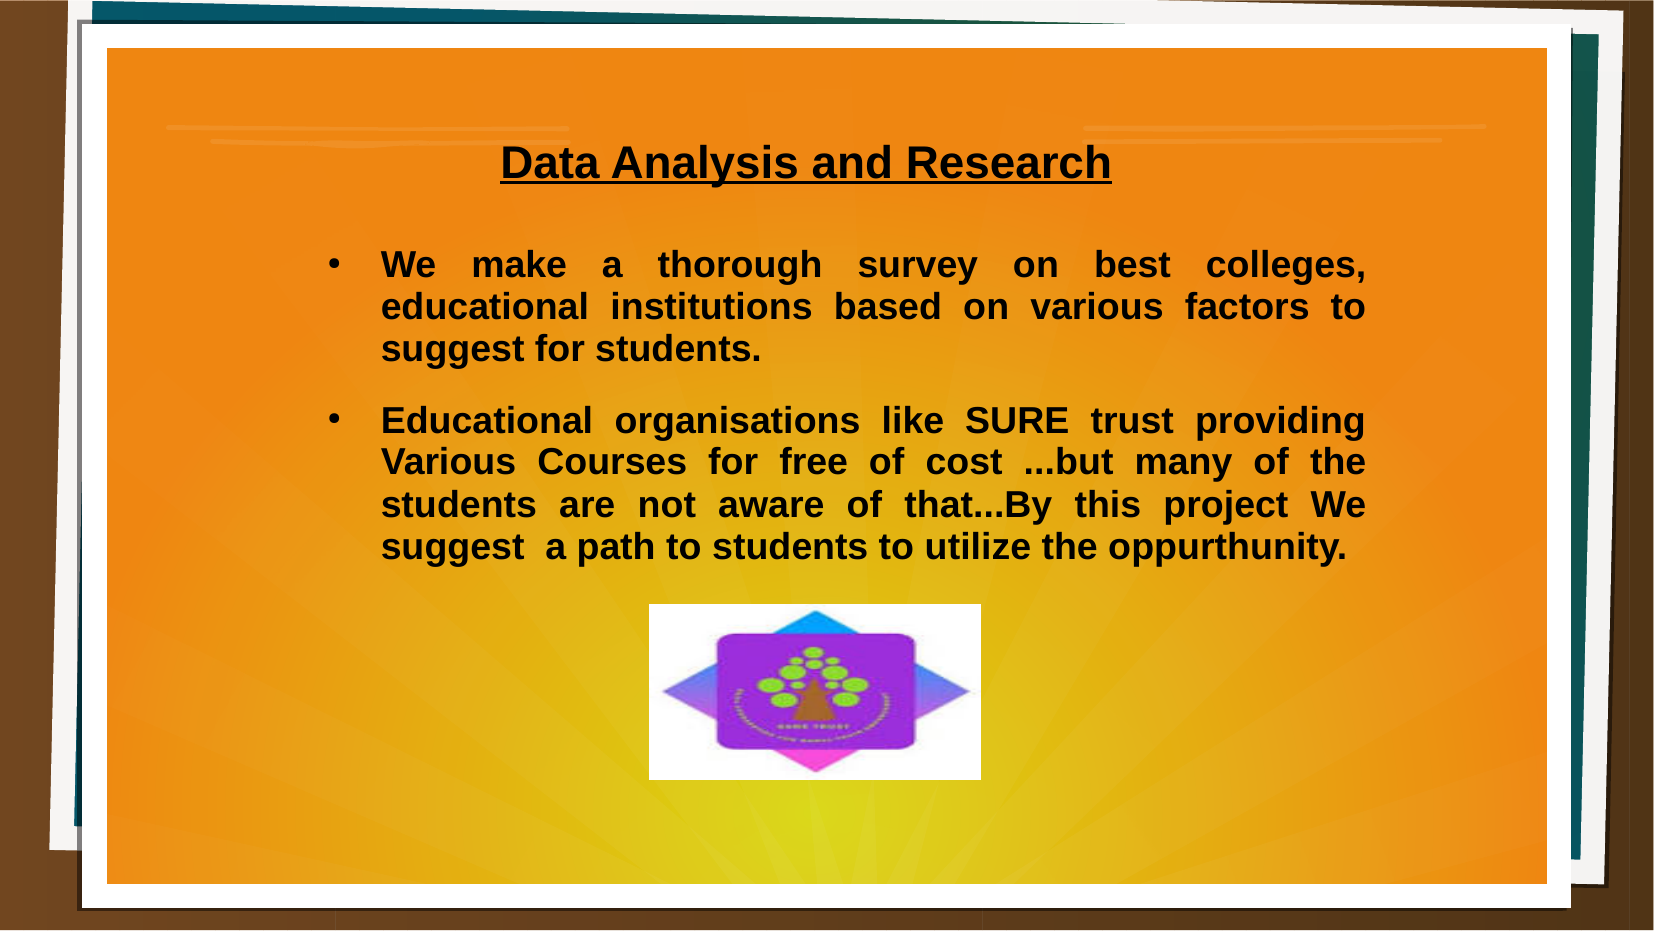

Data Analysis and Research
We make a thorough survey on best colleges, educational institutions based on various factors to suggest for students.
Educational organisations like SURE trust providing Various Courses for free of cost ...but many of the students are not aware of that...By this project We suggest a path to students to utilize the oppurthunity.